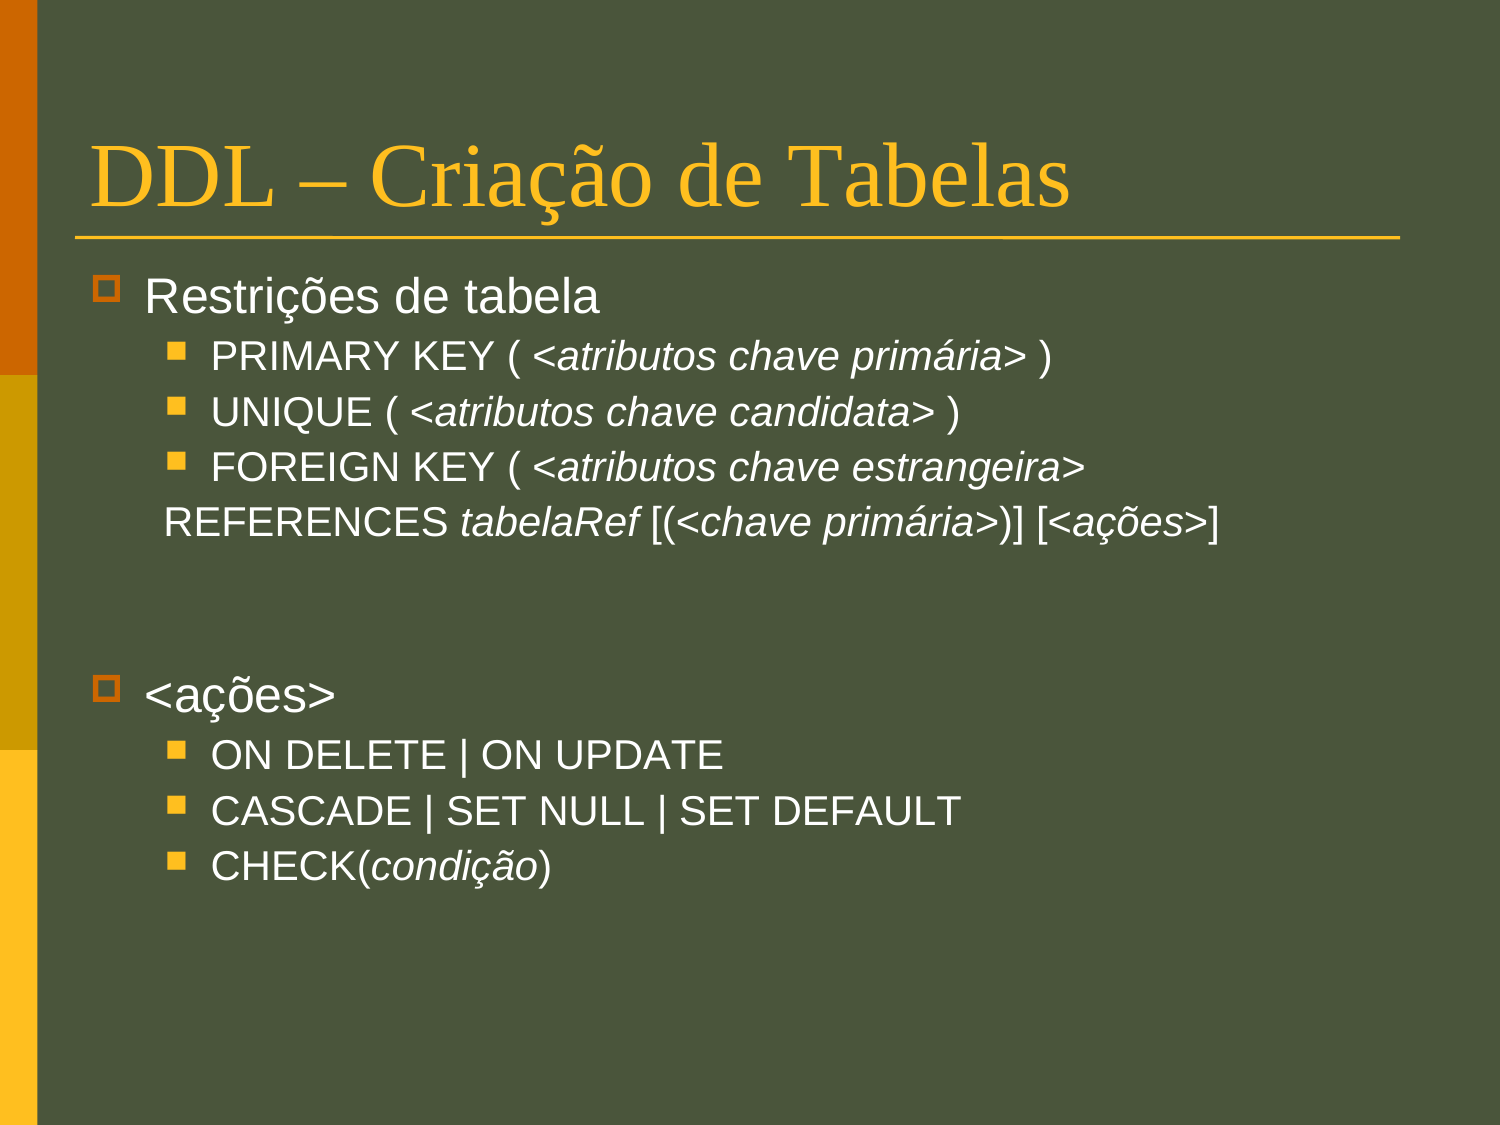

# DDL – Criação de Tabelas
Restrições de tabela
PRIMARY KEY ( <atributos chave primária> )
UNIQUE ( <atributos chave candidata> )
FOREIGN KEY ( <atributos chave estrangeira>
		REFERENCES tabelaRef [(<chave primária>)] [<ações>]
<ações>
ON DELETE | ON UPDATE
CASCADE | SET NULL | SET DEFAULT
CHECK(condição)